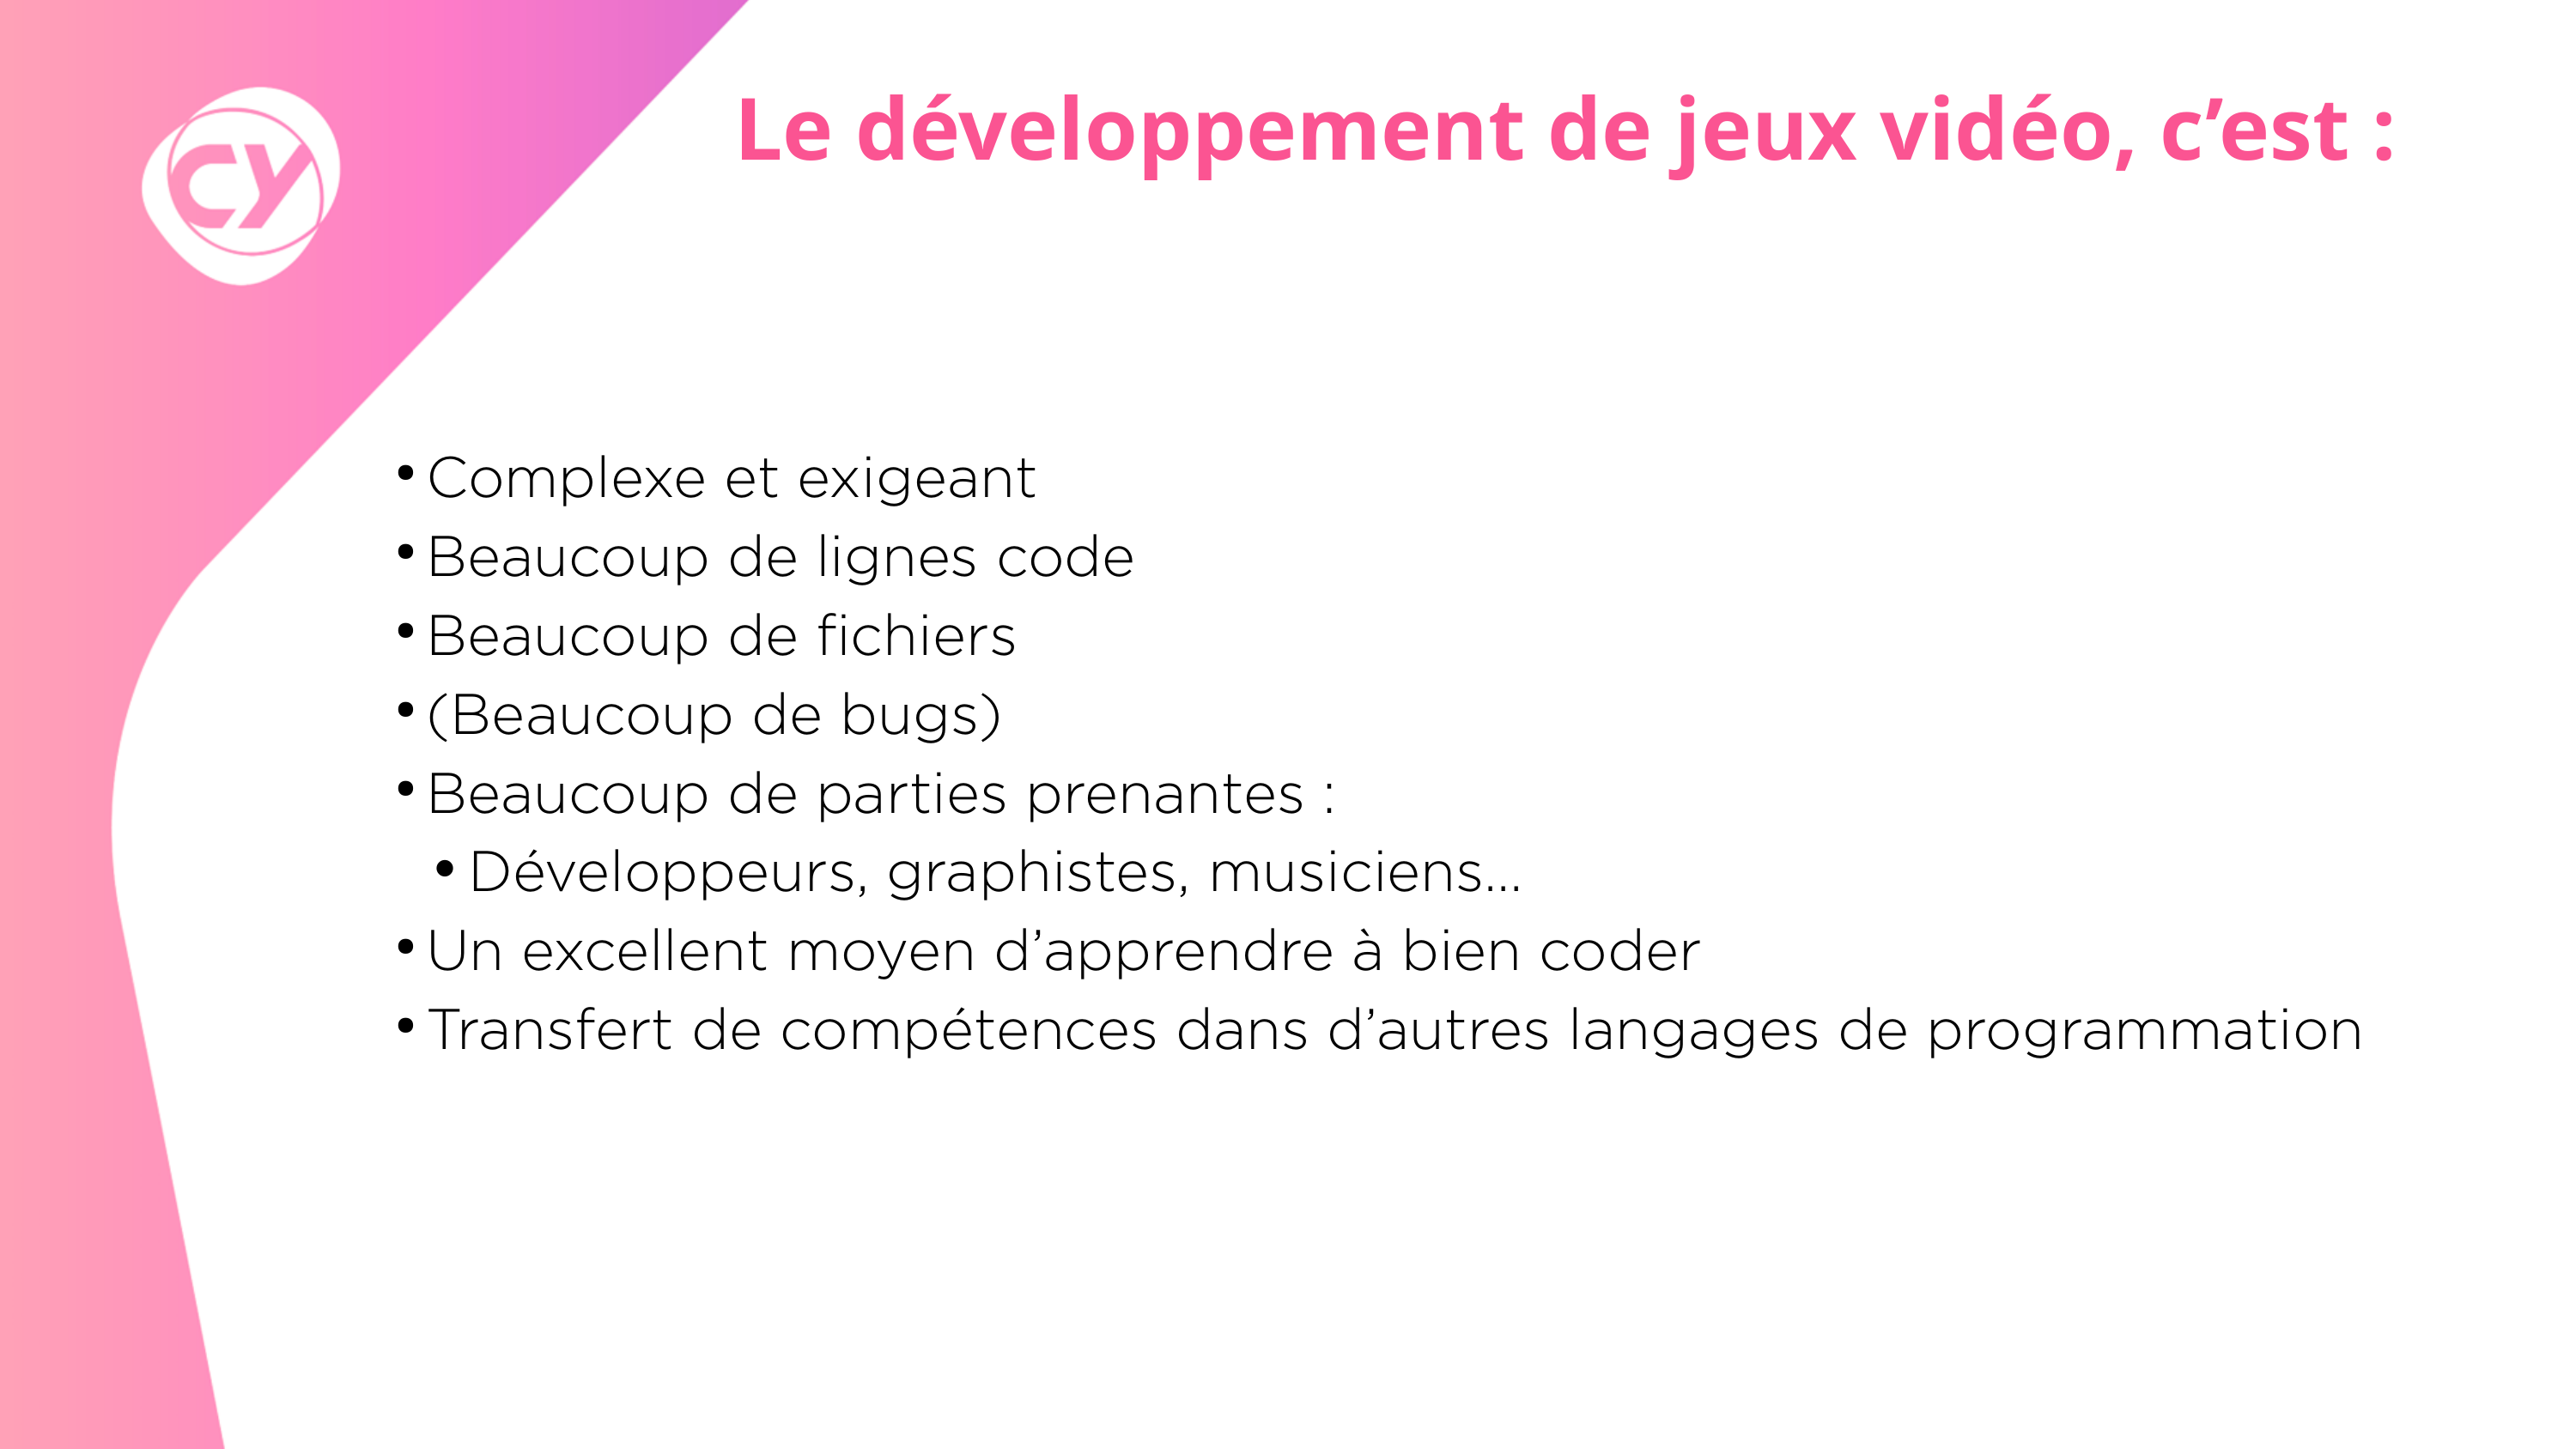

Le développement de jeux vidéo, c’est :
Complexe et exigeant
Beaucoup de lignes code
Beaucoup de fichiers
(Beaucoup de bugs)
Beaucoup de parties prenantes :
Développeurs, graphistes, musiciens…
Un excellent moyen d’apprendre à bien coder
Transfert de compétences dans d’autres langages de programmation